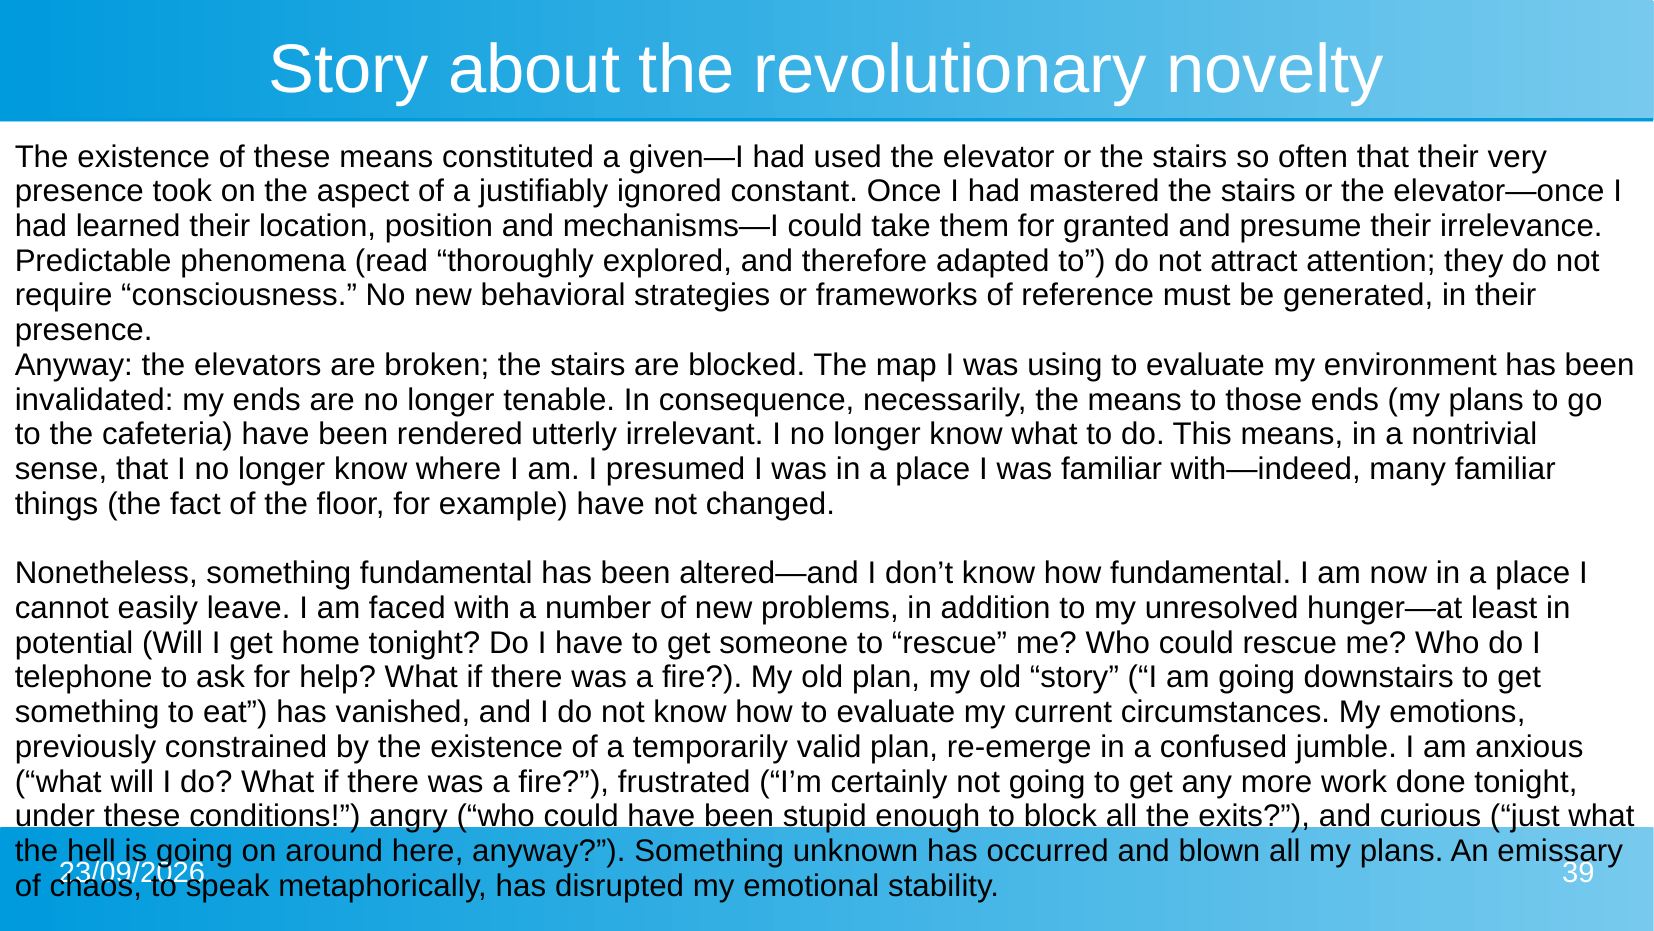

# Story about the revolutionary novelty
The existence of these means constituted a given—I had used the elevator or the stairs so often that their very presence took on the aspect of a justifiably ignored constant. Once I had mastered the stairs or the elevator—once I had learned their location, position and mechanisms—I could take them for granted and presume their irrelevance. Predictable phenomena (read “thoroughly explored, and therefore adapted to”) do not attract attention; they do not require “consciousness.” No new behavioral strategies or frameworks of reference must be generated, in their presence.
Anyway: the elevators are broken; the stairs are blocked. The map I was using to evaluate my environment has been invalidated: my ends are no longer tenable. In consequence, necessarily, the means to those ends (my plans to go to the cafeteria) have been rendered utterly irrelevant. I no longer know what to do. This means, in a nontrivial sense, that I no longer know where I am. I presumed I was in a place I was familiar with—indeed, many familiar things (the fact of the floor, for example) have not changed.
Nonetheless, something fundamental has been altered—and I don’t know how fundamental. I am now in a place I cannot easily leave. I am faced with a number of new problems, in addition to my unresolved hunger—at least in potential (Will I get home tonight? Do I have to get someone to “rescue” me? Who could rescue me? Who do I telephone to ask for help? What if there was a fire?). My old plan, my old “story” (“I am going downstairs to get something to eat”) has vanished, and I do not know how to evaluate my current circumstances. My emotions, previously constrained by the existence of a temporarily valid plan, re-emerge in a confused jumble. I am anxious (“what will I do? What if there was a fire?”), frustrated (“I’m certainly not going to get any more work done tonight, under these conditions!”) angry (“who could have been stupid enough to block all the exits?”), and curious (“just what the hell is going on around here, anyway?”). Something unknown has occurred and blown all my plans. An emissary of chaos, to speak metaphorically, has disrupted my emotional stability.
39